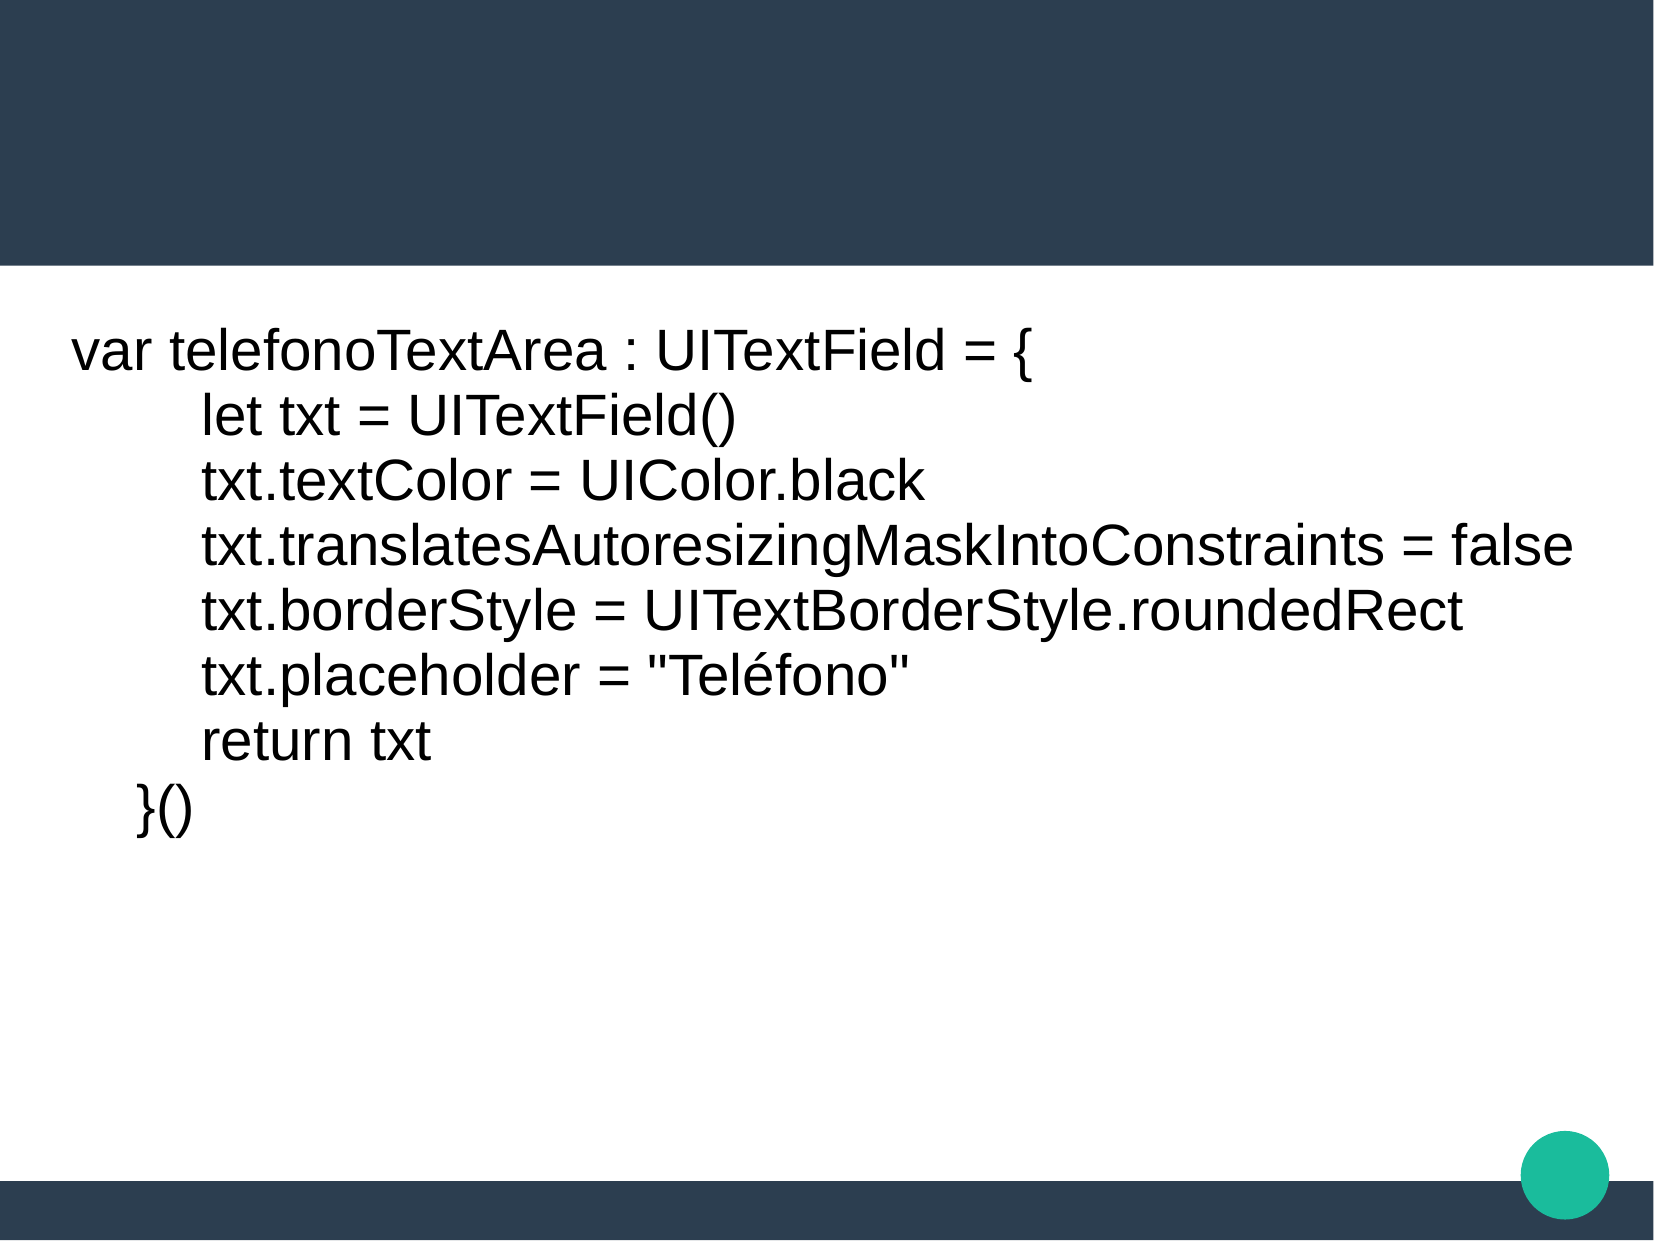

#
var telefonoTextArea : UITextField = {
 let txt = UITextField()
 txt.textColor = UIColor.black
 txt.translatesAutoresizingMaskIntoConstraints = false
 txt.borderStyle = UITextBorderStyle.roundedRect
 txt.placeholder = "Teléfono"
 return txt
 }()